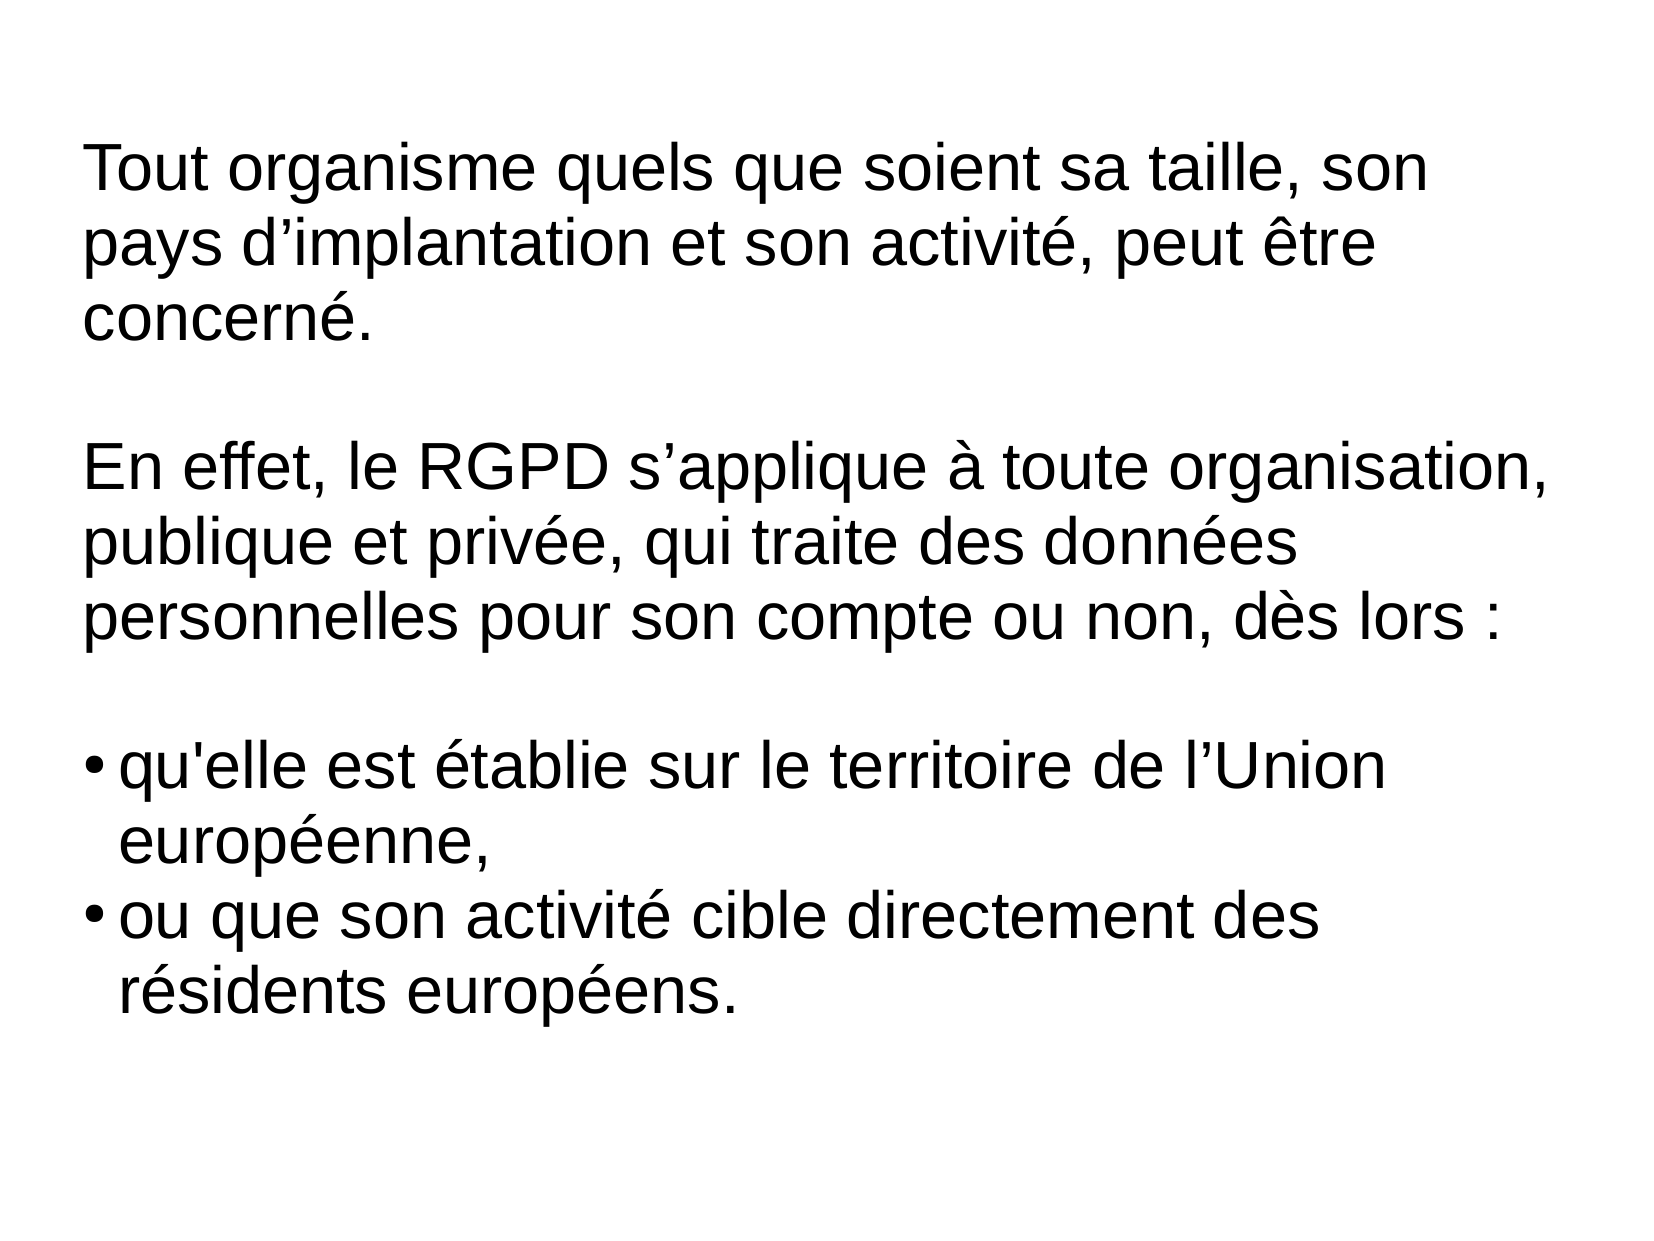

# Tout organisme quels que soient sa taille, son pays d’implantation et son activité, peut être concerné.
En effet, le RGPD s’applique à toute organisation, publique et privée, qui traite des données personnelles pour son compte ou non, dès lors :
qu'elle est établie sur le territoire de l’Union européenne,
ou que son activité cible directement des résidents européens.